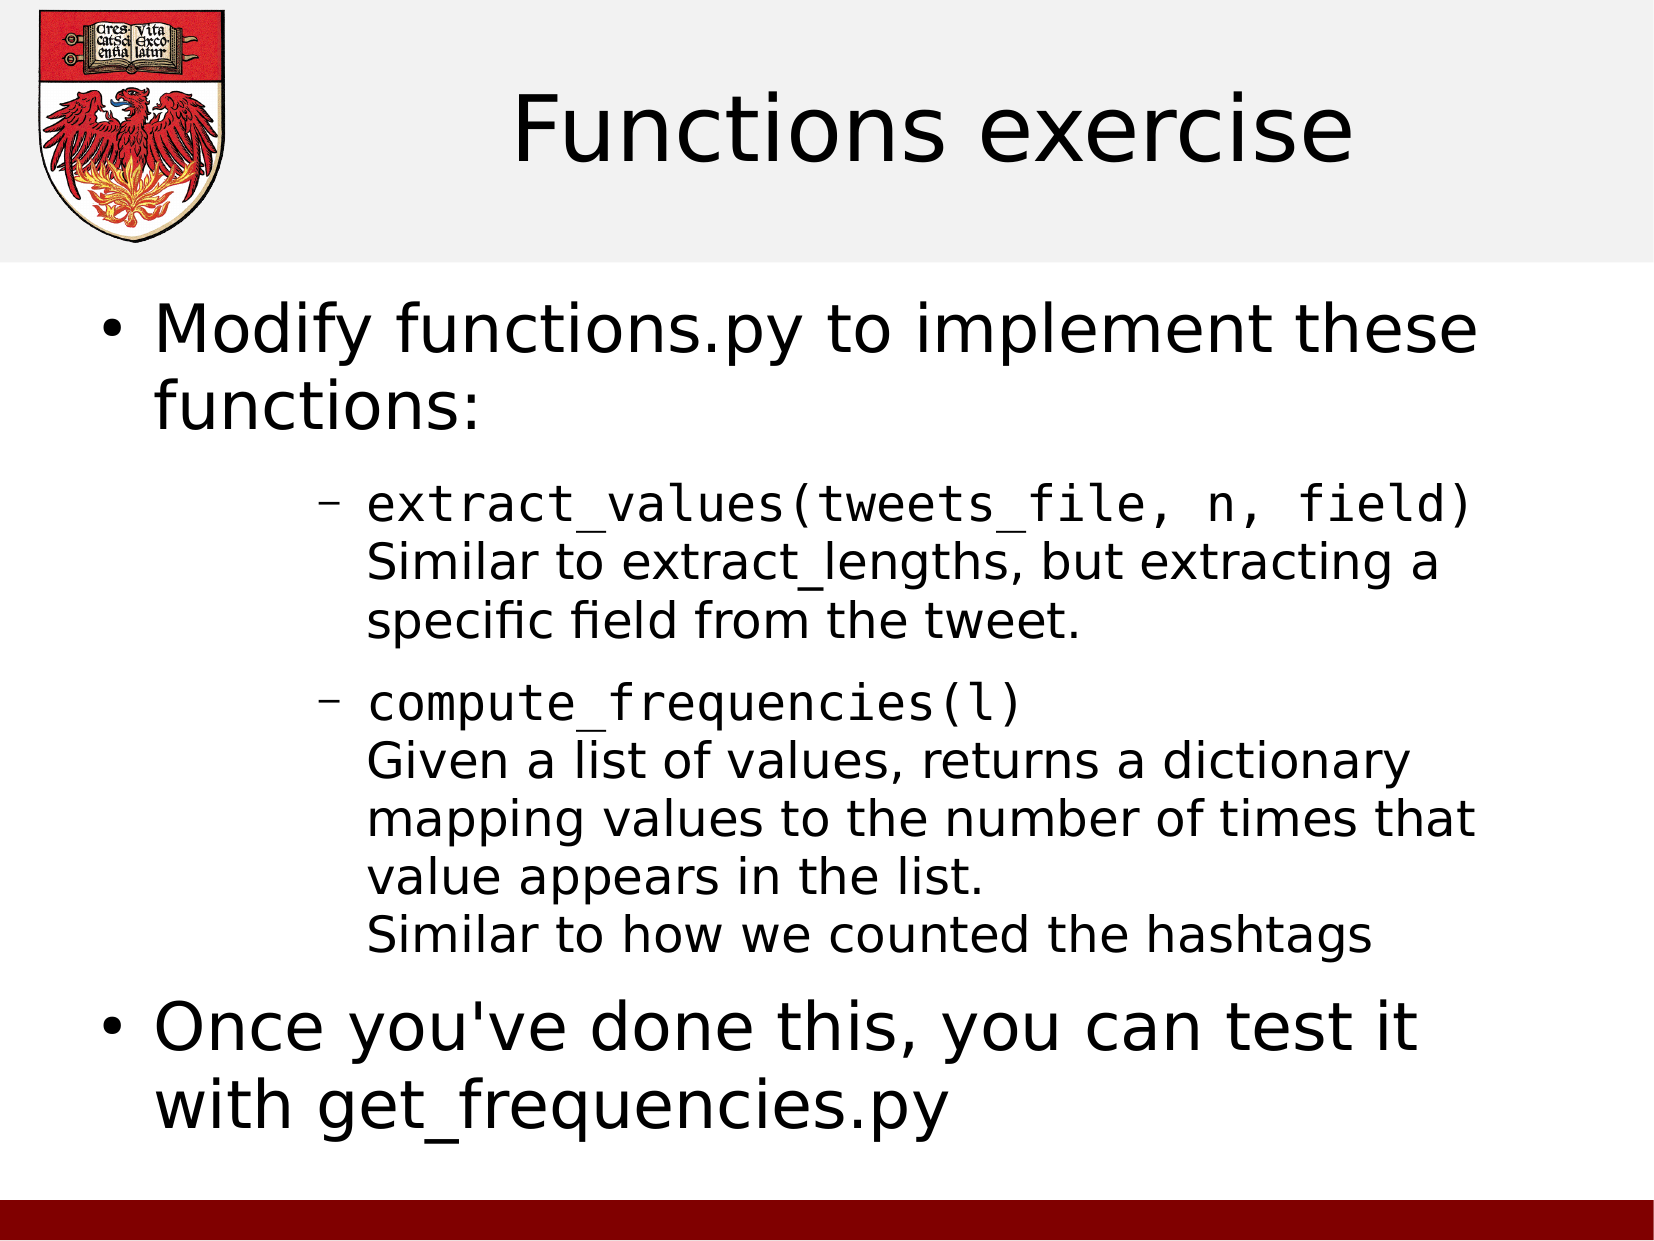

# Functions exercise
Modify functions.py to implement these functions:
extract_values(tweets_file, n, field)
Similar to extract_lengths, but extracting a specific field from the tweet.
compute_frequencies(l)
Given a list of values, returns a dictionary mapping values to the number of times that value appears in the list.
Similar to how we counted the hashtags
Once you've done this, you can test it with get_frequencies.py